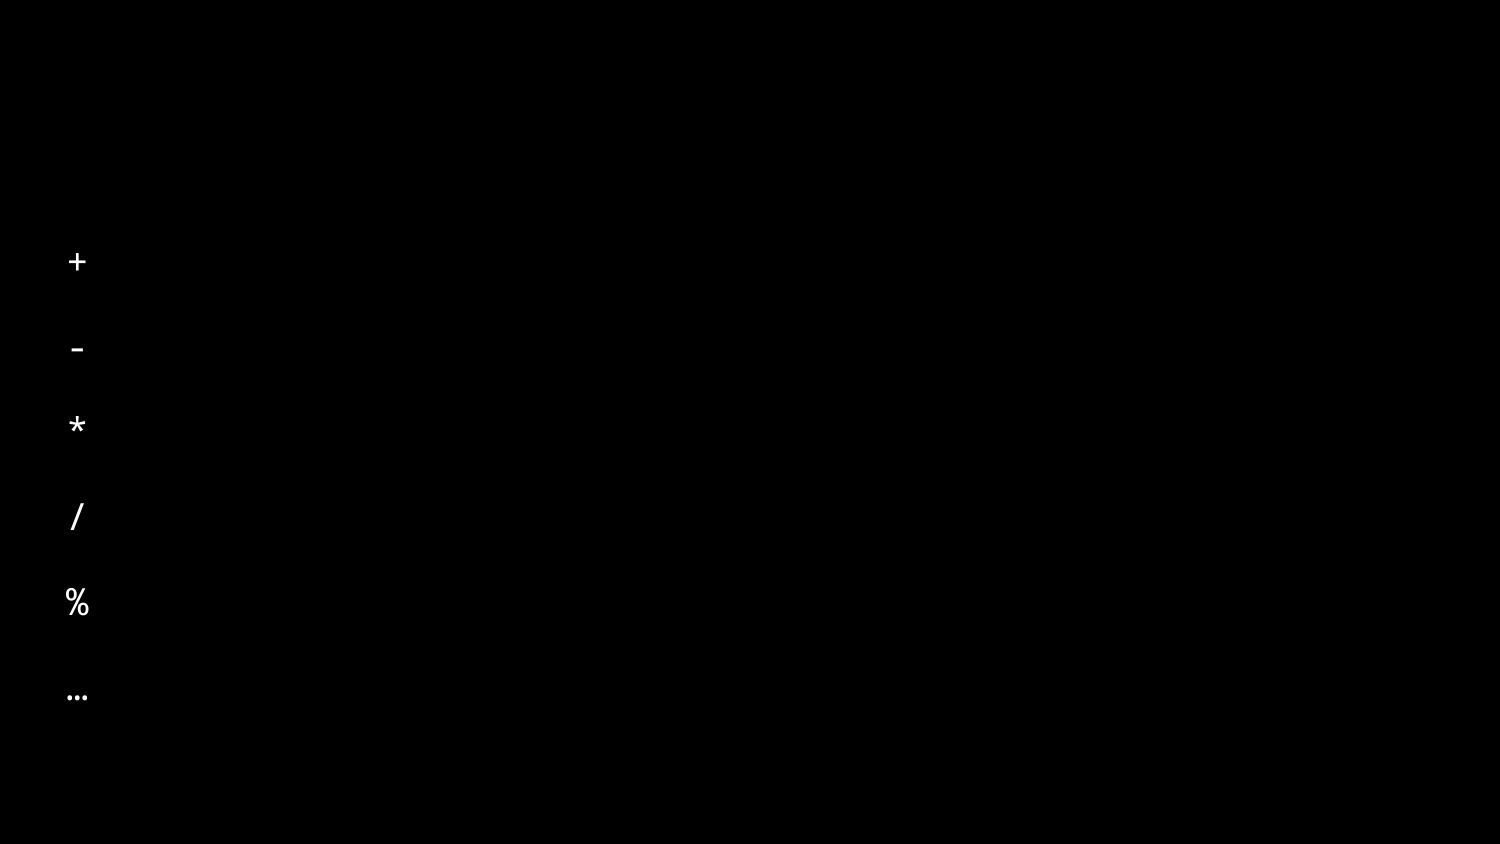

# +
-
*
/
%
…